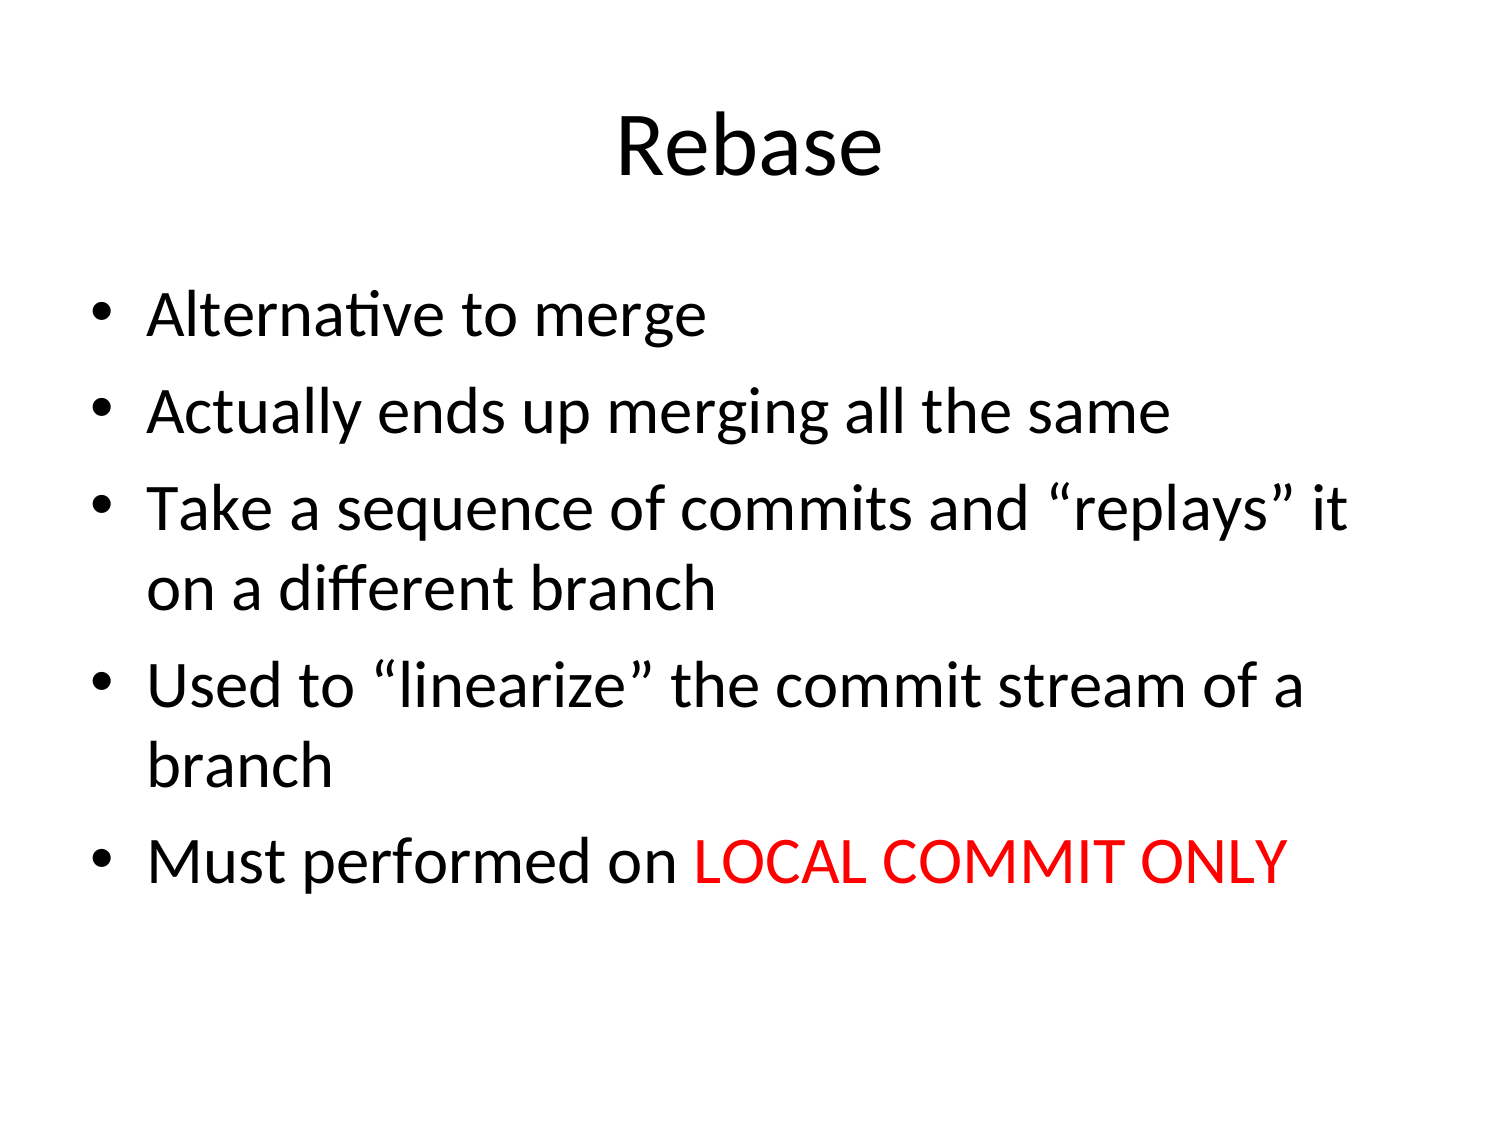

# Rebase
Alternative to merge
Actually ends up merging all the same
Take a sequence of commits and “replays” it on a different branch
Used to “linearize” the commit stream of a branch
Must performed on LOCAL COMMIT ONLY